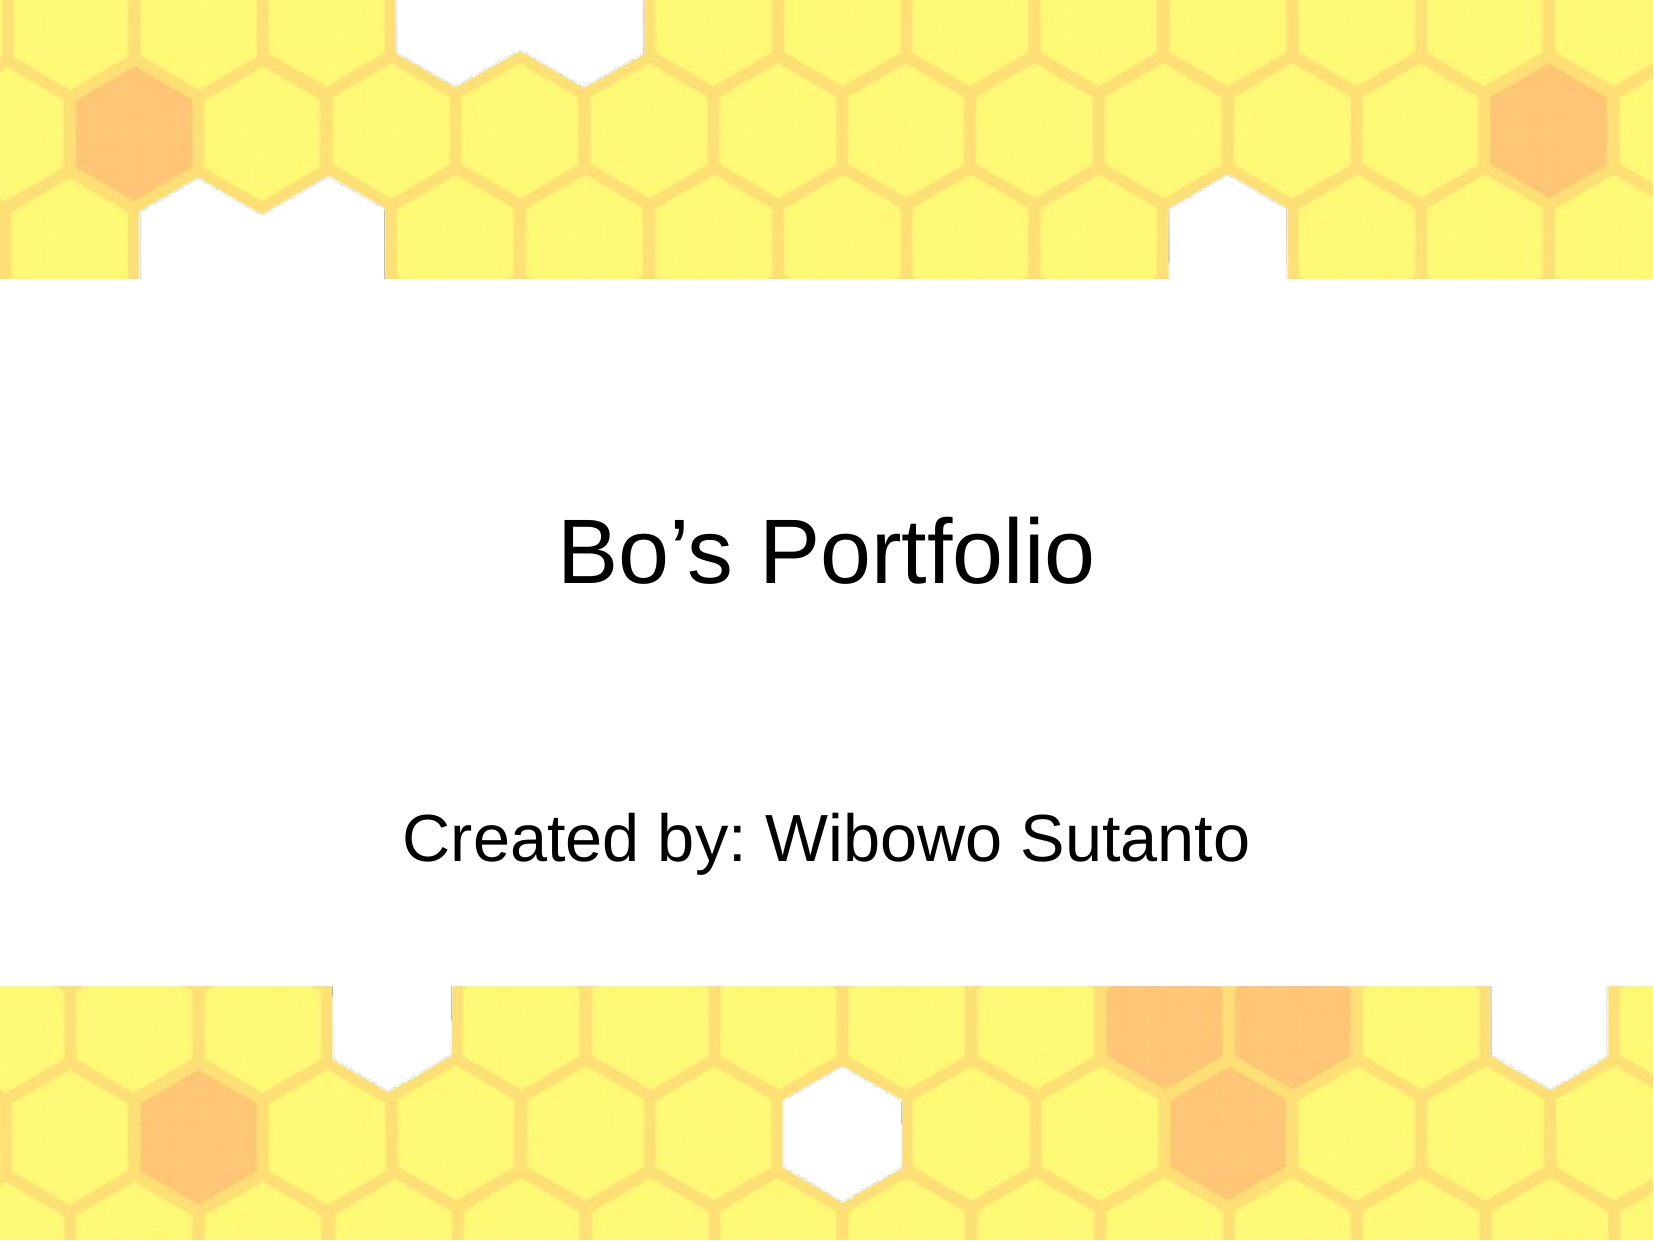

# Bo’s Portfolio
Created by: Wibowo Sutanto